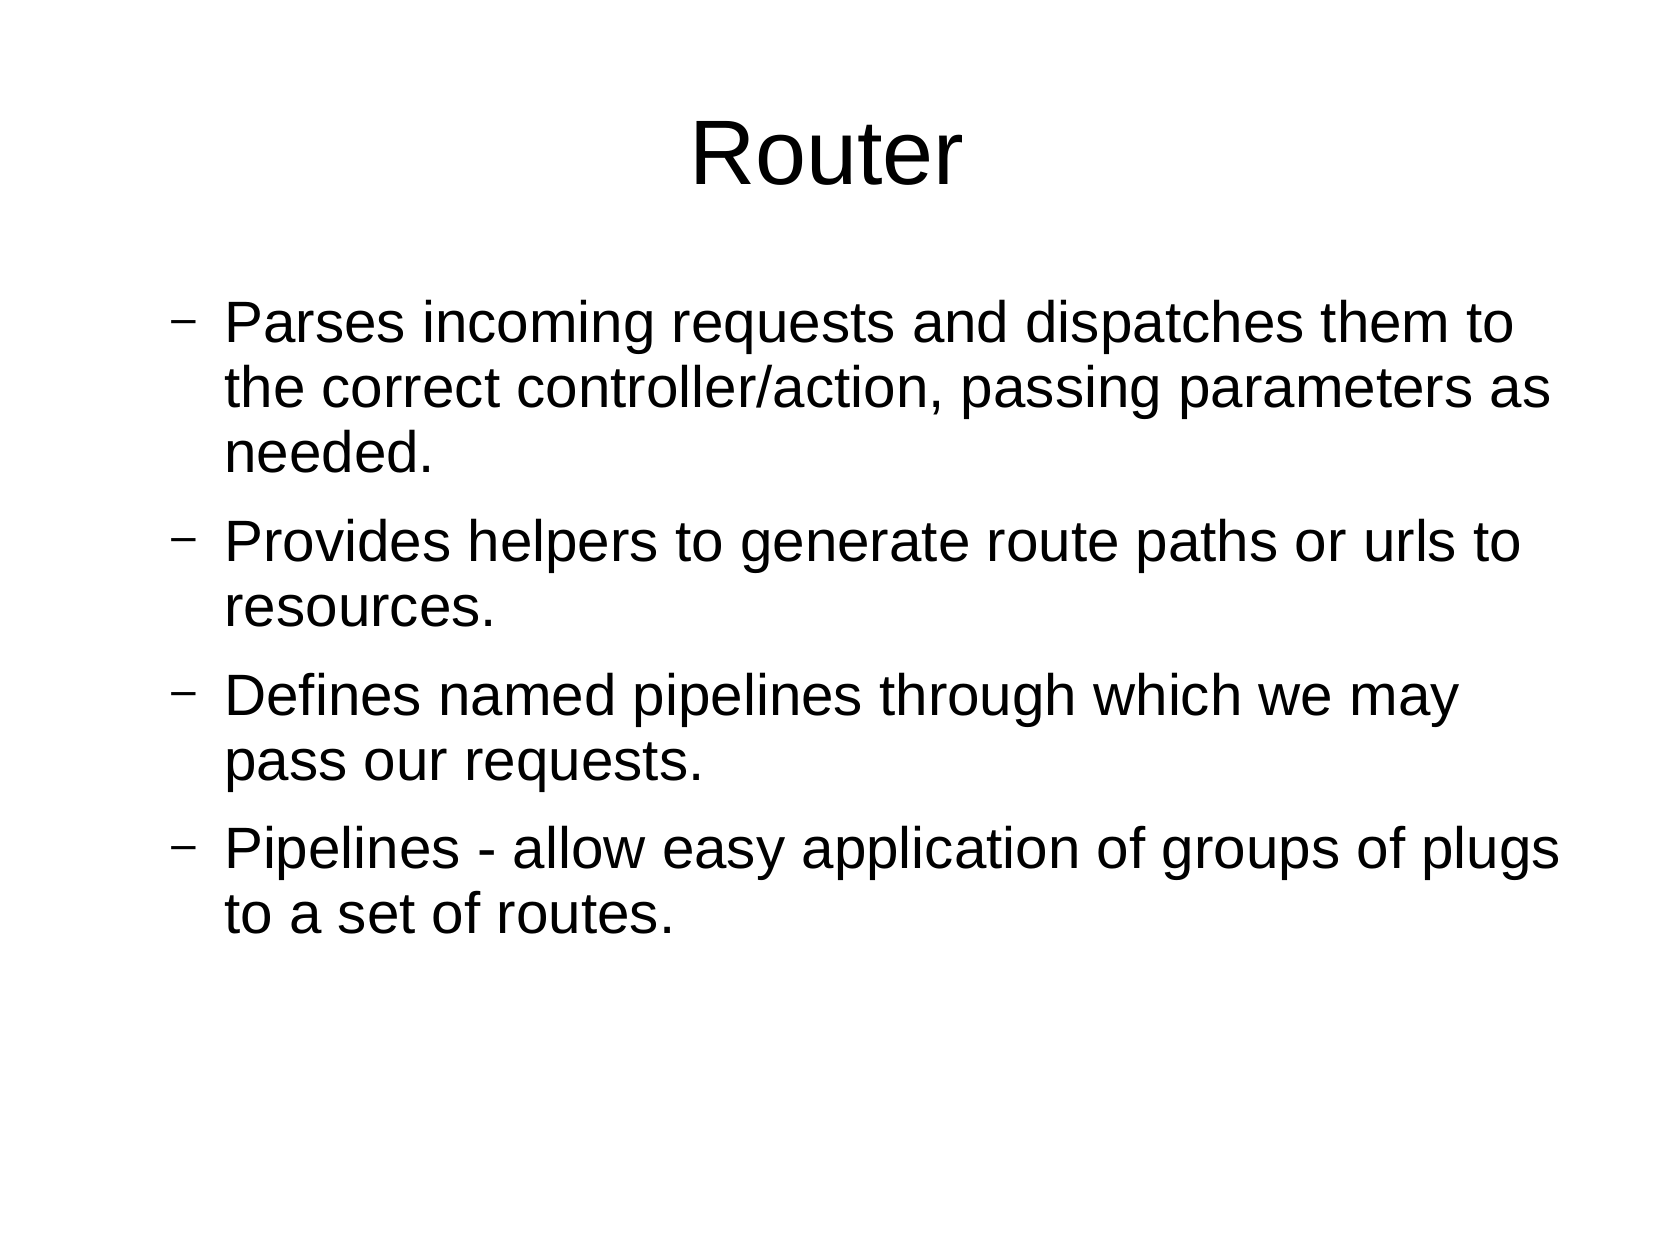

# Router
Parses incoming requests and dispatches them to the correct controller/action, passing parameters as needed.
Provides helpers to generate route paths or urls to resources.
Defines named pipelines through which we may pass our requests.
Pipelines - allow easy application of groups of plugs to a set of routes.